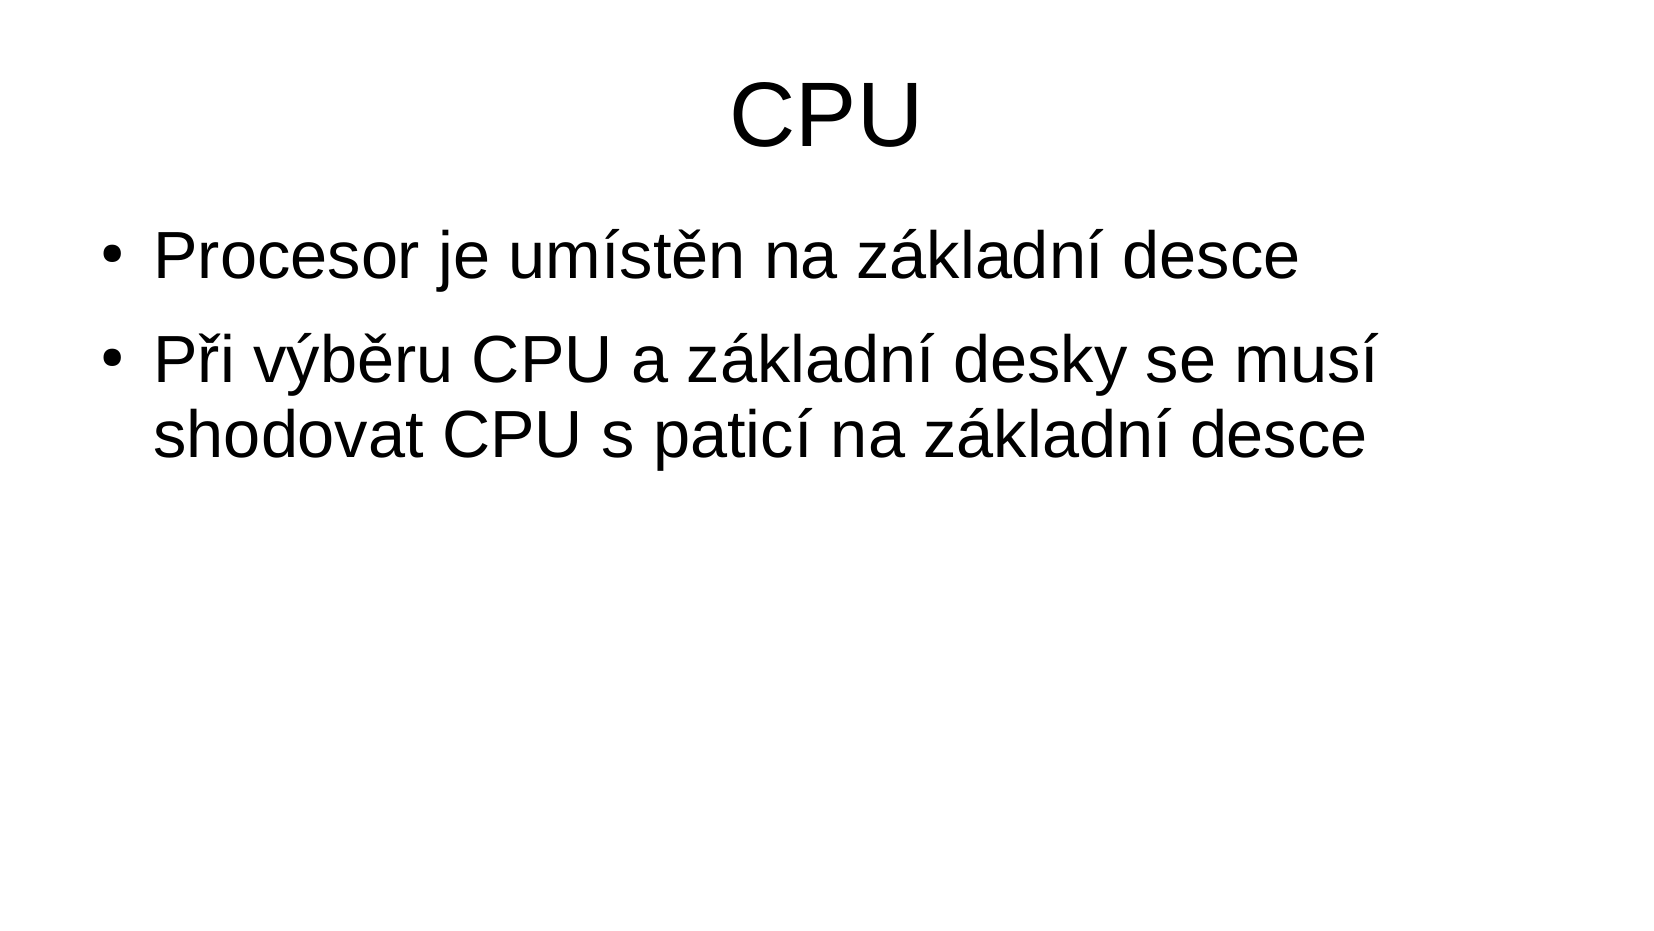

# CPU
Procesor je umístěn na základní desce
Při výběru CPU a základní desky se musí shodovat CPU s paticí na základní desce